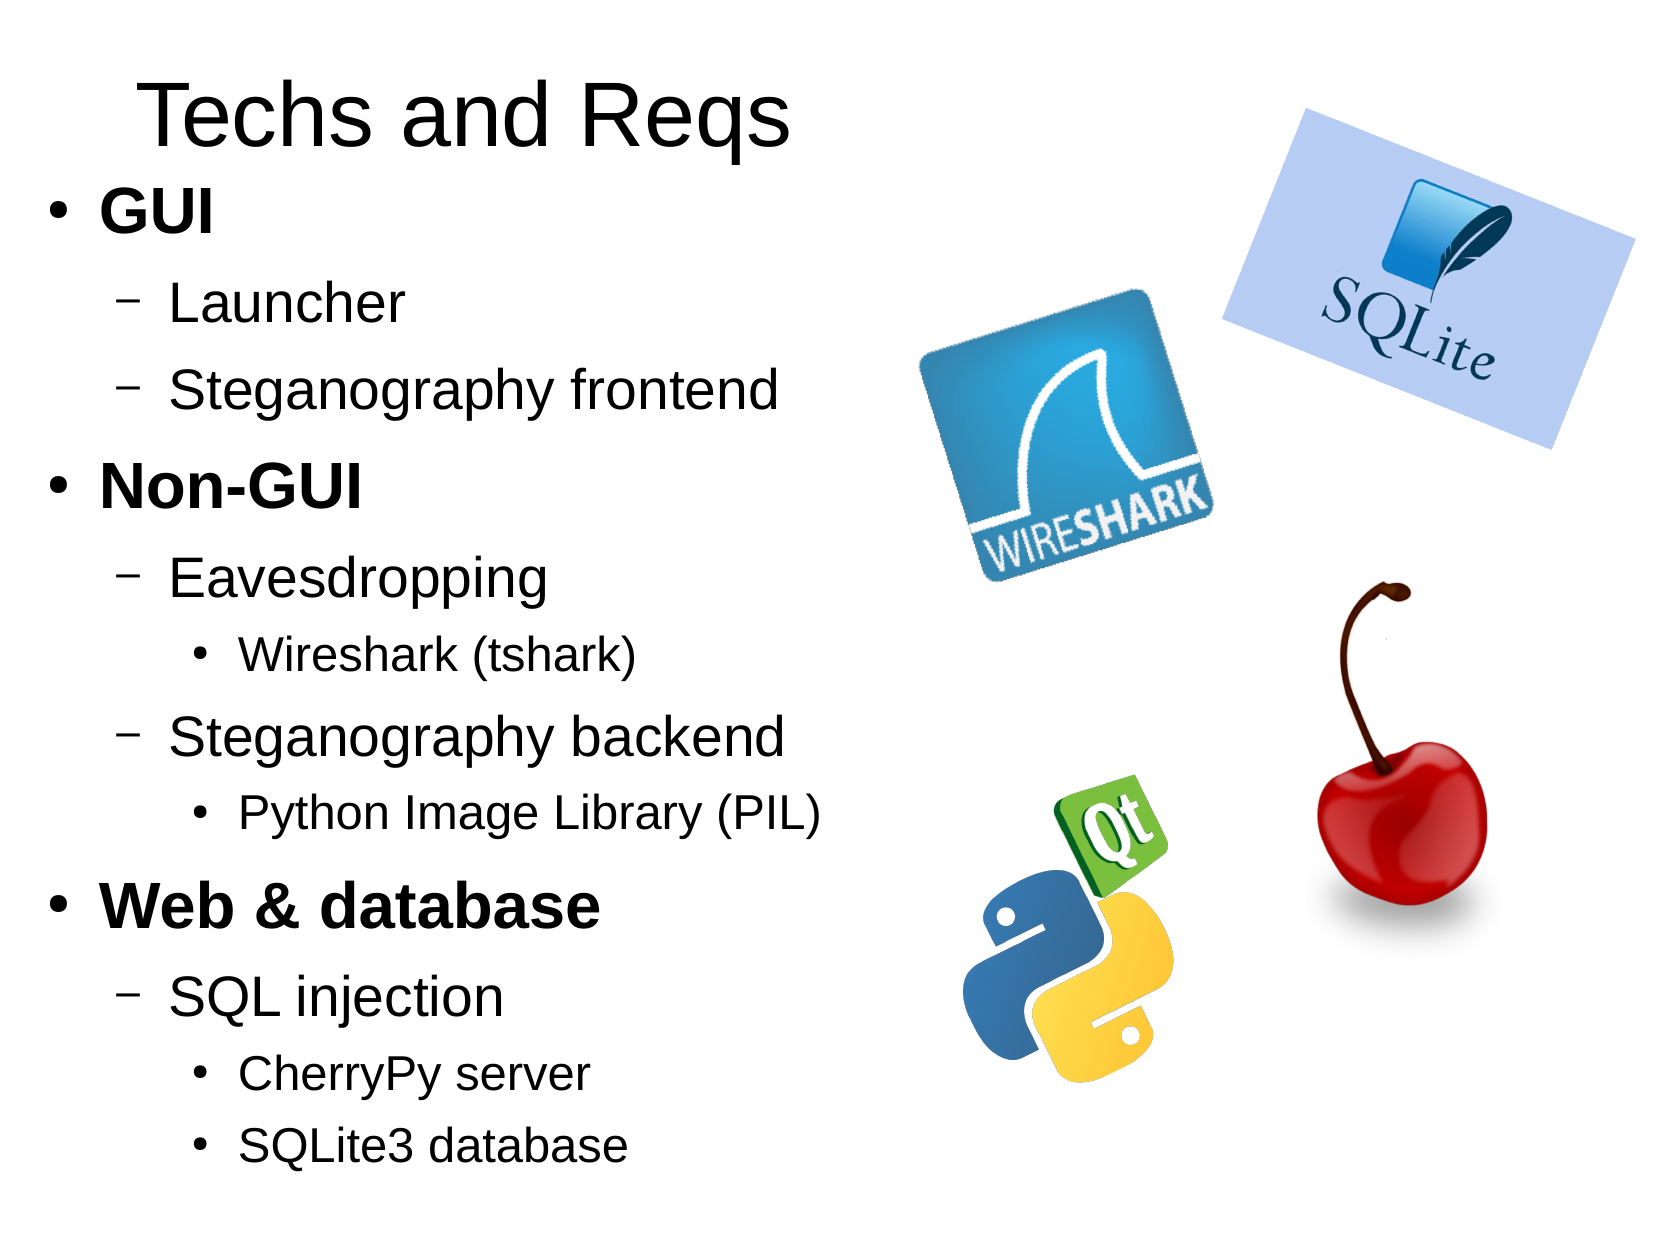

# Techs and Reqs
GUI
Launcher
Steganography frontend
Non-GUI
Eavesdropping
Wireshark (tshark)
Steganography backend
Python Image Library (PIL)
Web & database
SQL injection
CherryPy server
SQLite3 database